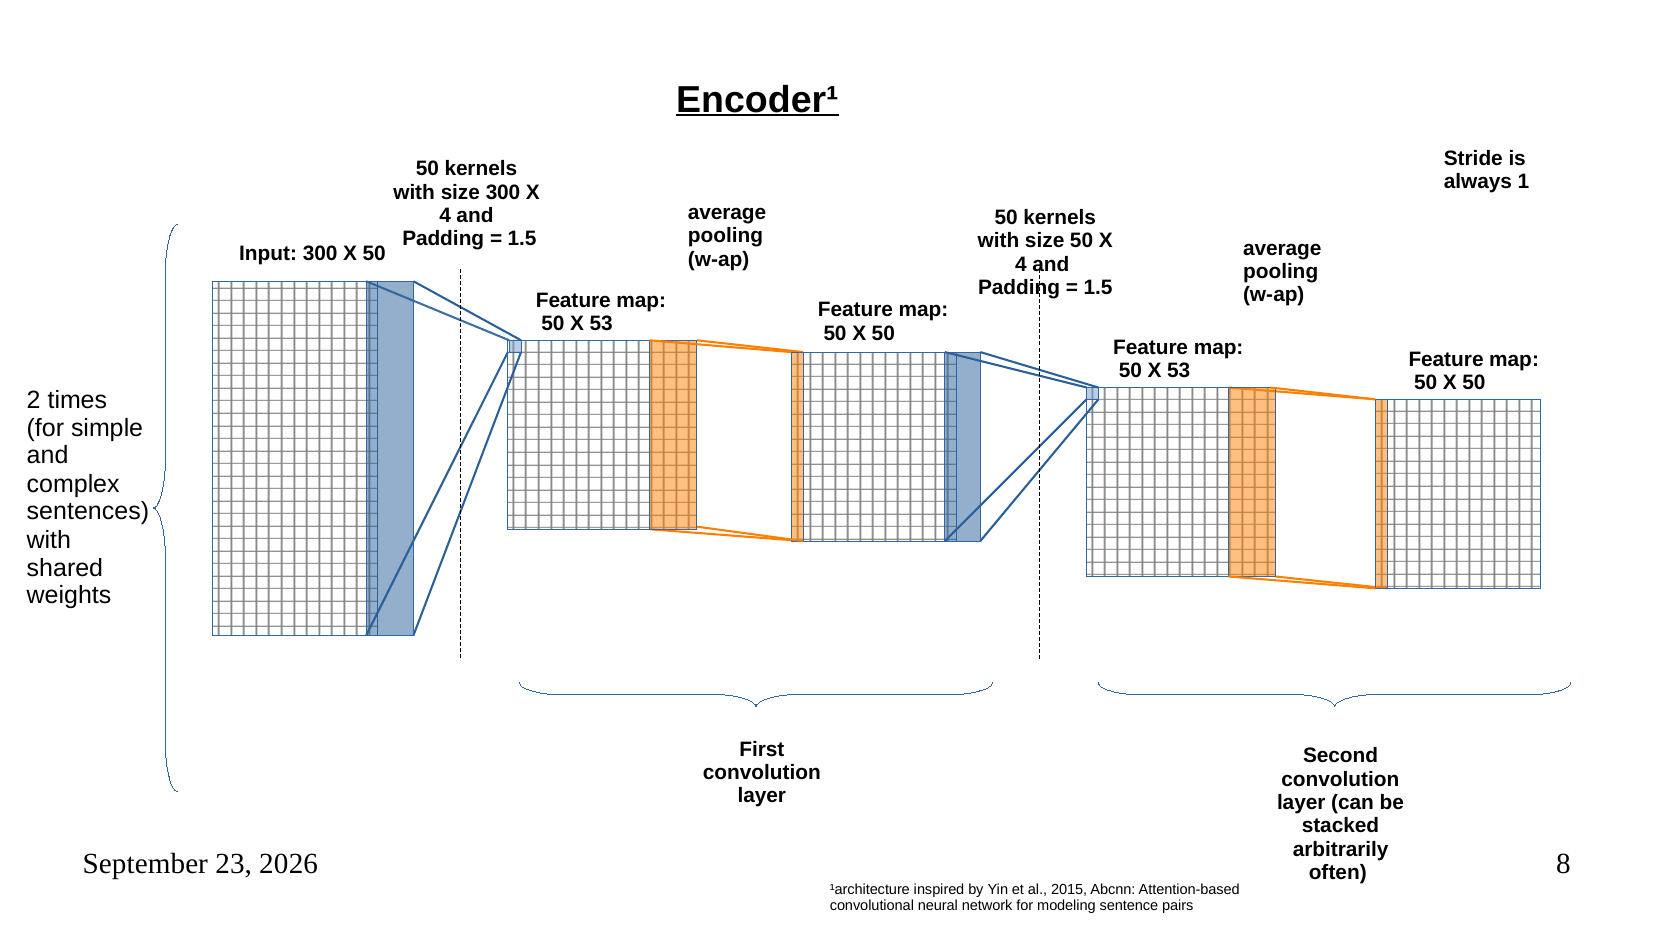

Encoder¹
Stride is always 1
50 kernels with size 300 X 4 and
 Padding = 1.5
average pooling
(w-ap)
50 kernels with size 50 X 4 and
Padding = 1.5
average pooling
(w-ap)
Input: 300 X 50
Feature map:
 50 X 53
Feature map:
 50 X 50
Feature map:
 50 X 53
Feature map:
 50 X 50
2 times (for simple and complex
sentences) with shared weights
First convolution layer
Second convolution layer (can be stacked arbitrarily often)
8
¹architecture inspired by Yin et al., 2015, Abcnn: Attention-based convolutional neural network for modeling sentence pairs